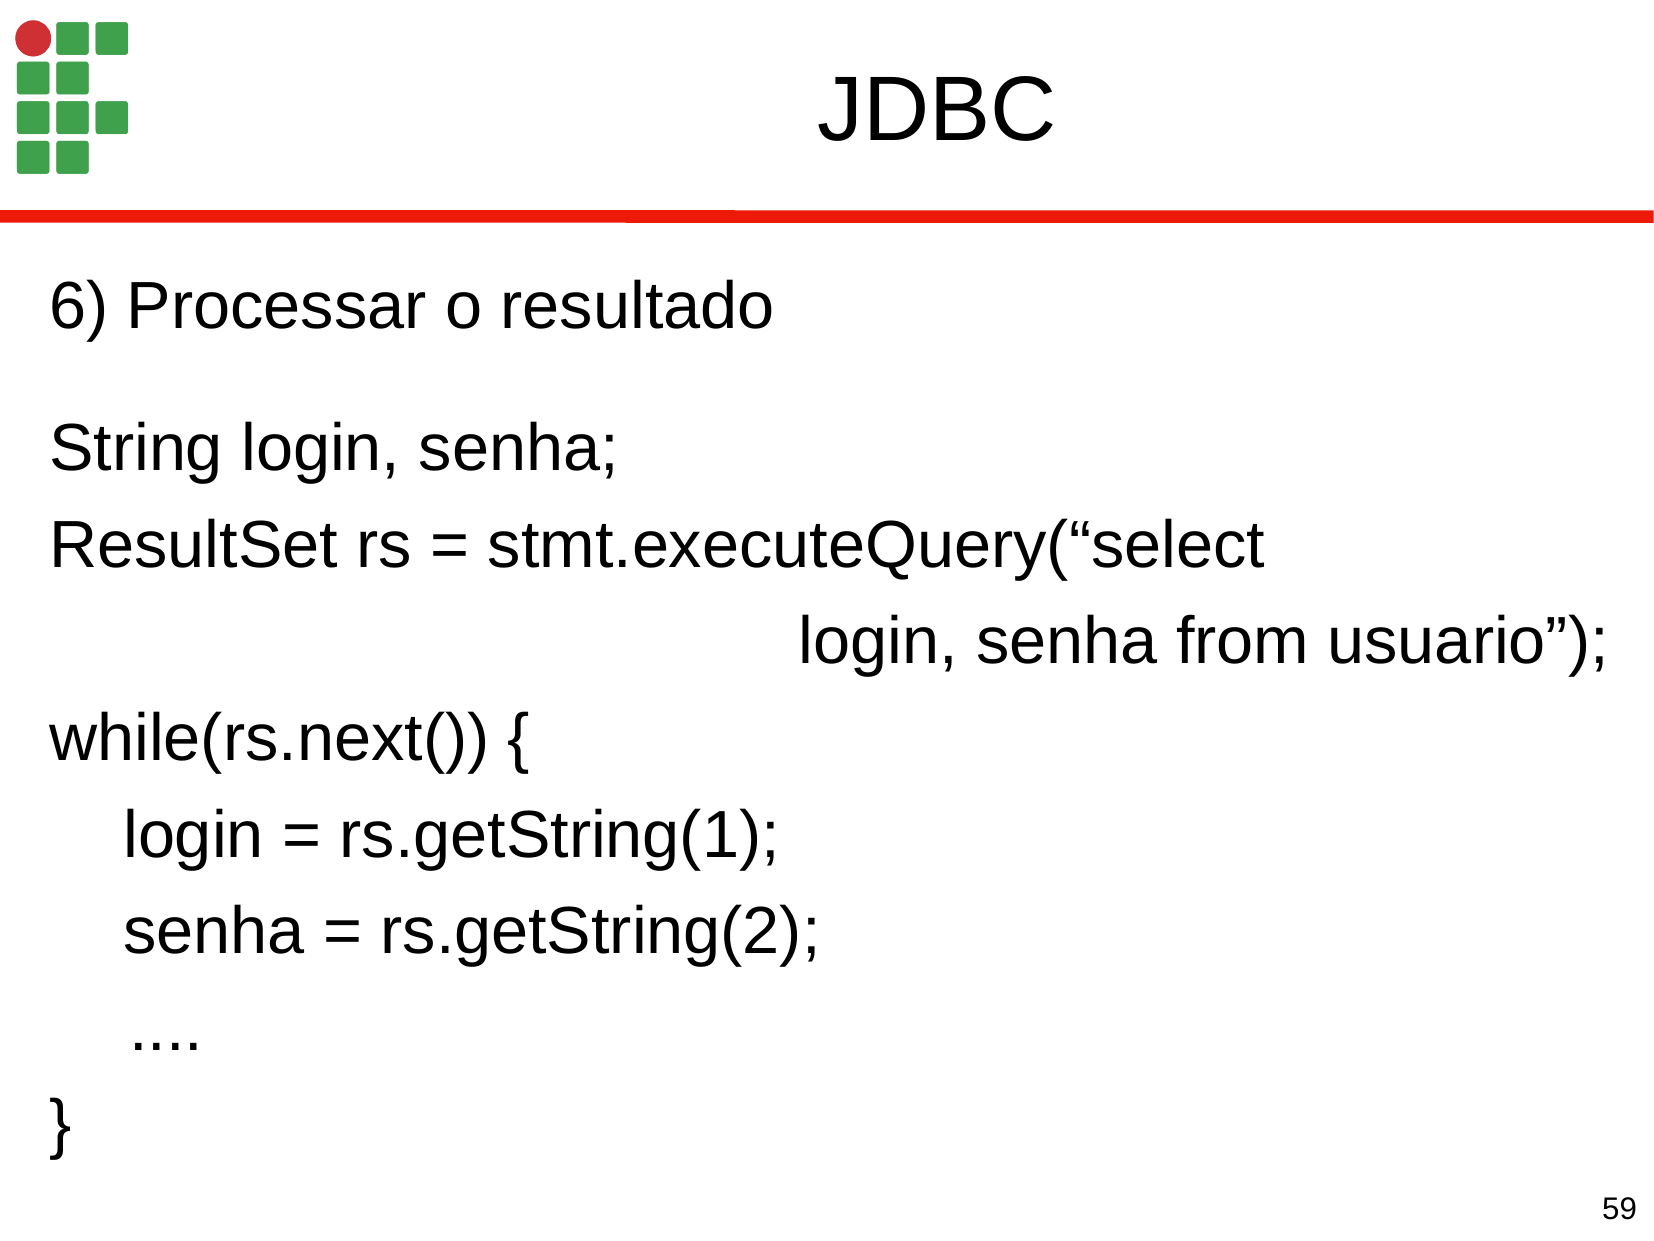

JDBC
6) Processar o resultado
String login, senha;
ResultSet rs = stmt.executeQuery(“select
						login, senha from usuario”);
while(rs.next()) {
 login = rs.getString(1);
 senha = rs.getString(2);
	 ....
}